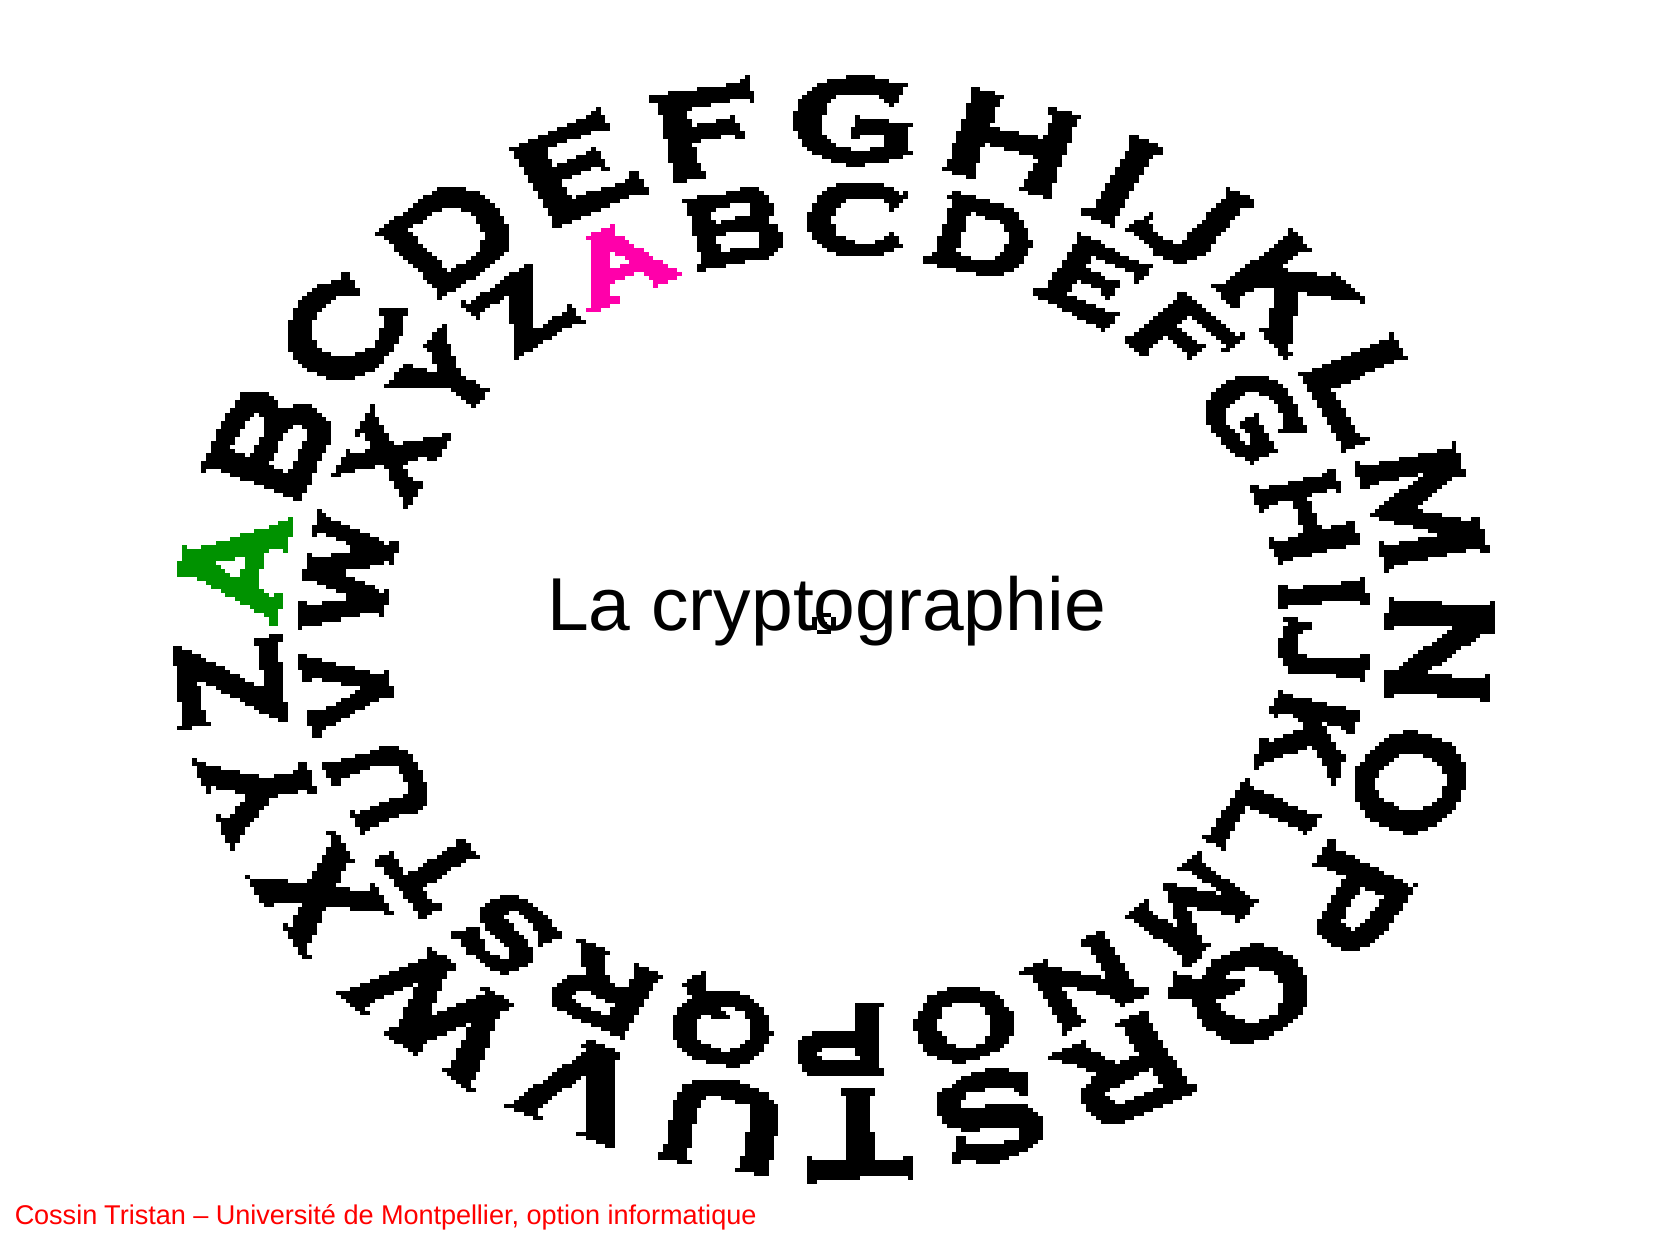

#
La cryptographie
Cossin Tristan – Université de Montpellier, option informatique